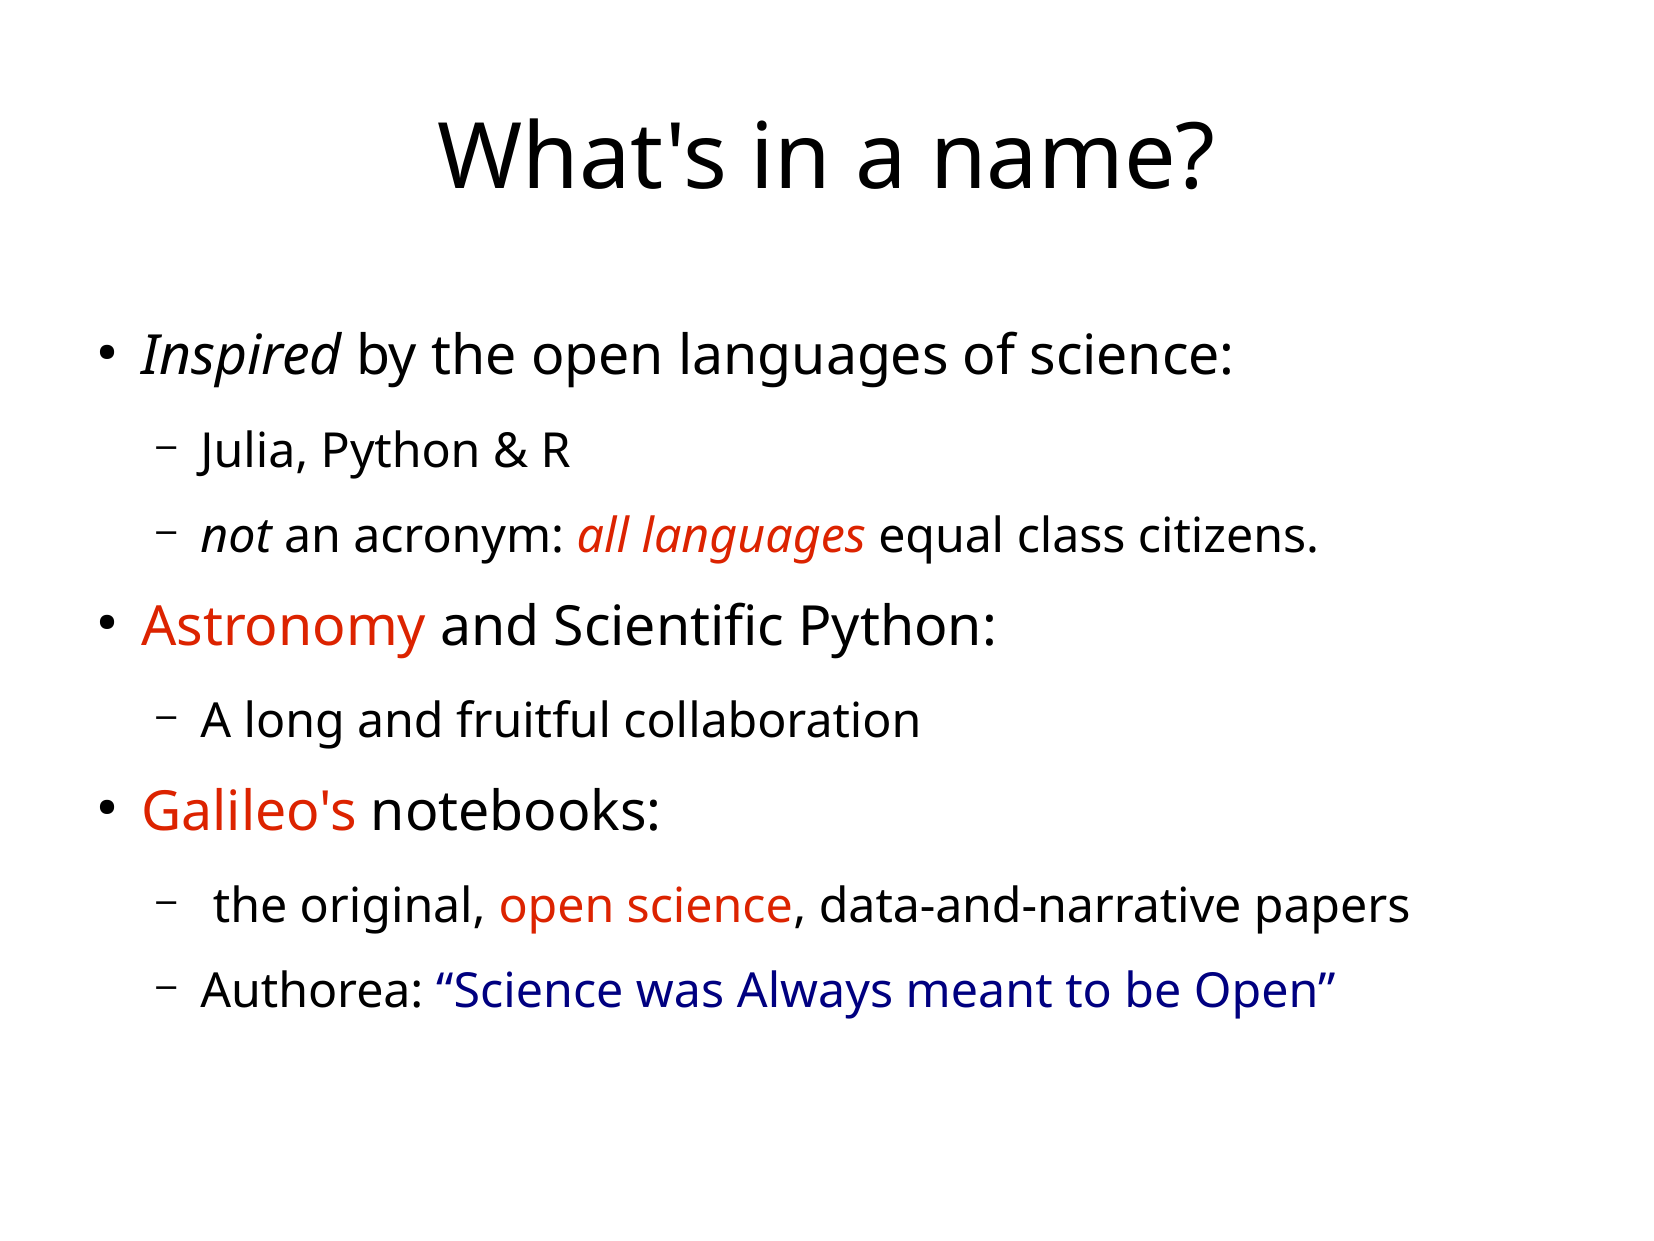

# What's in a name?
Inspired by the open languages of science:
Julia, Python & R
not an acronym: all languages equal class citizens.
Astronomy and Scientific Python:
A long and fruitful collaboration
Galileo's notebooks:
 the original, open science, data-and-narrative papers
Authorea: “Science was Always meant to be Open”